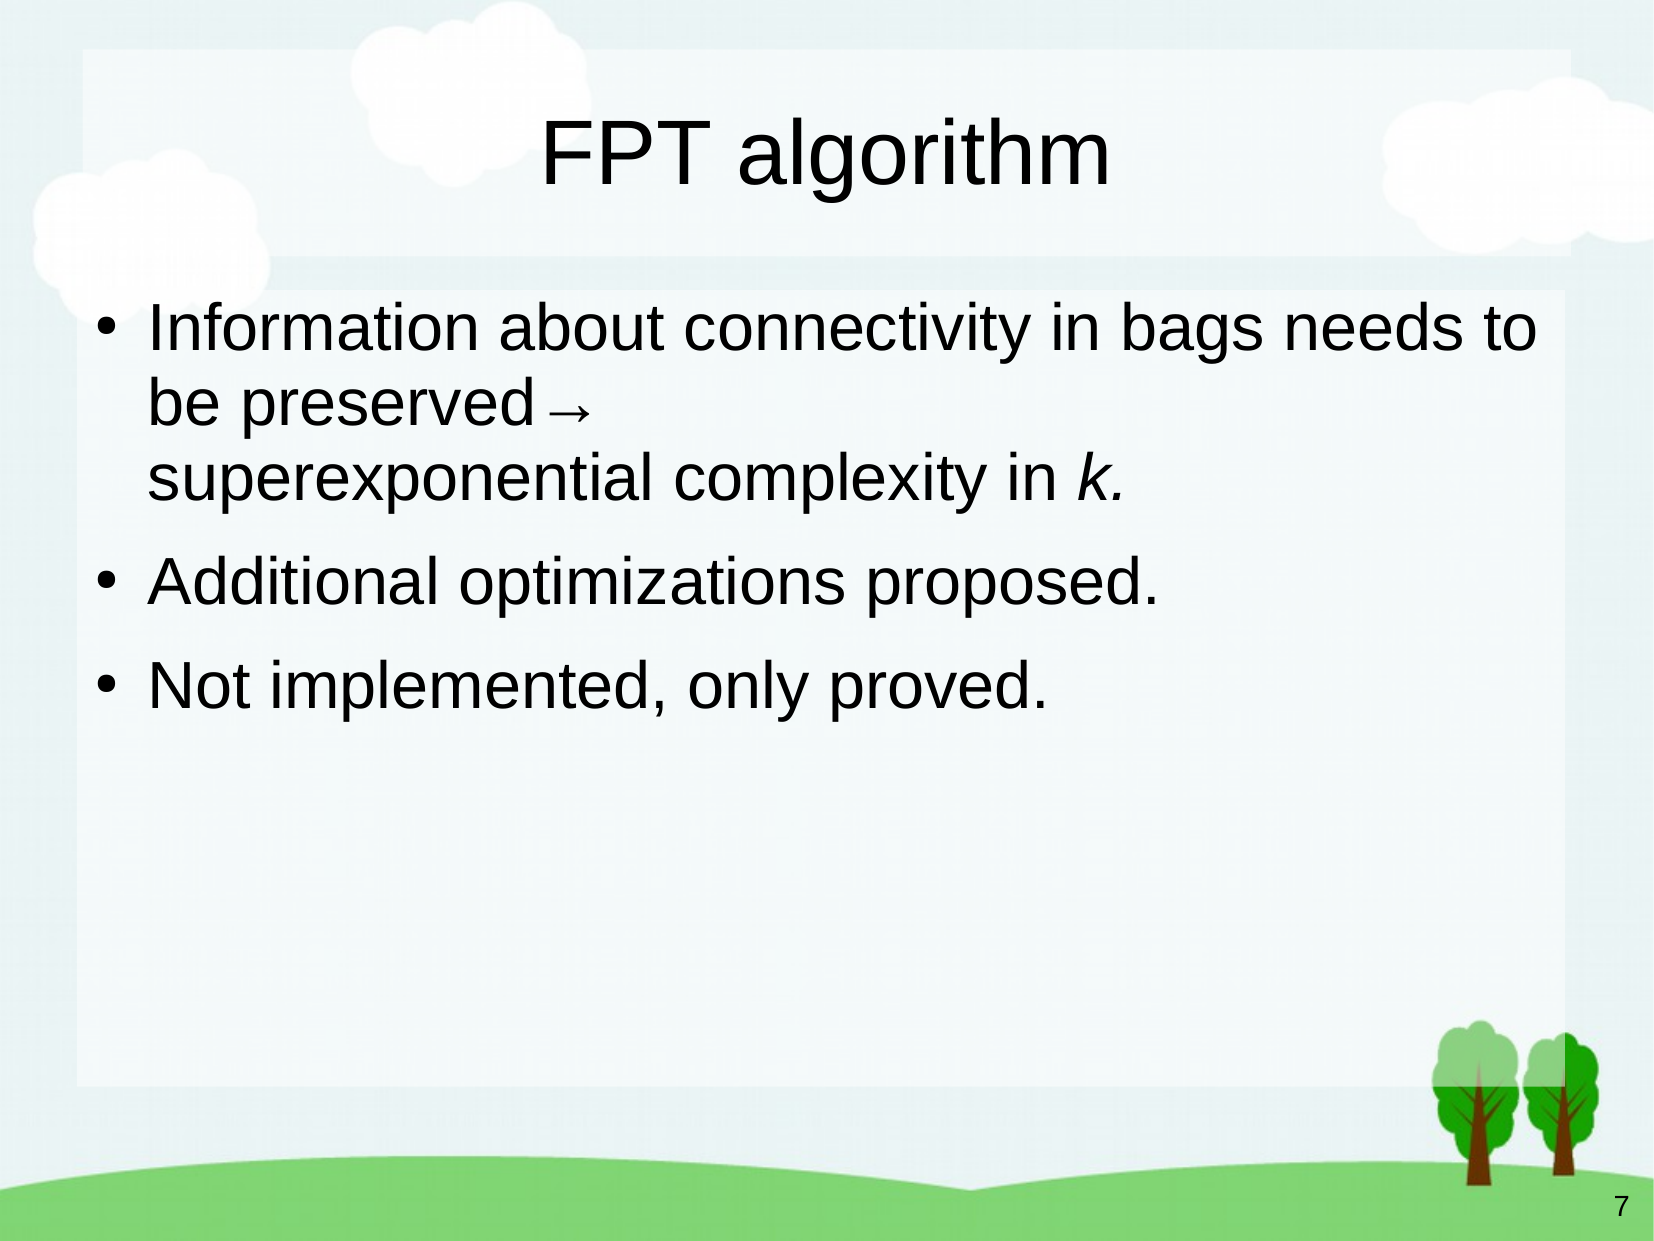

# FPT algorithm
Information about connectivity in bags needs to be preserved→
superexponential complexity in k.
Additional optimizations proposed.
Not implemented, only proved.
7